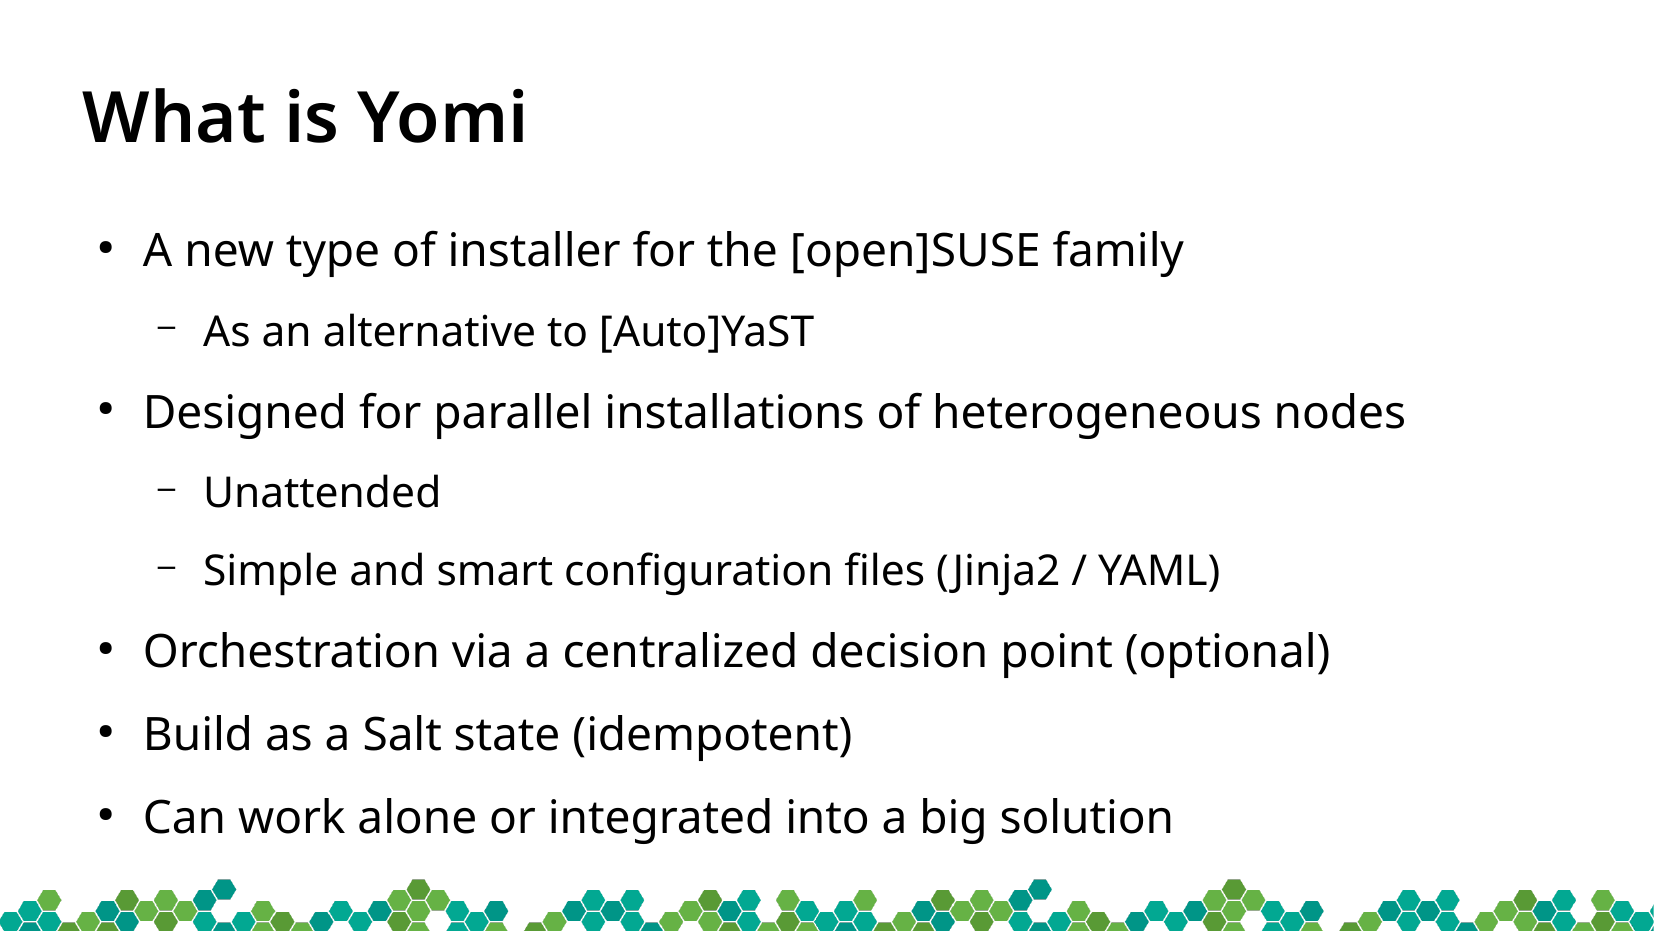

# What is Yomi
A new type of installer for the [open]SUSE family
As an alternative to [Auto]YaST
Designed for parallel installations of heterogeneous nodes
Unattended
Simple and smart configuration files (Jinja2 / YAML)
Orchestration via a centralized decision point (optional)
Build as a Salt state (idempotent)
Can work alone or integrated into a big solution